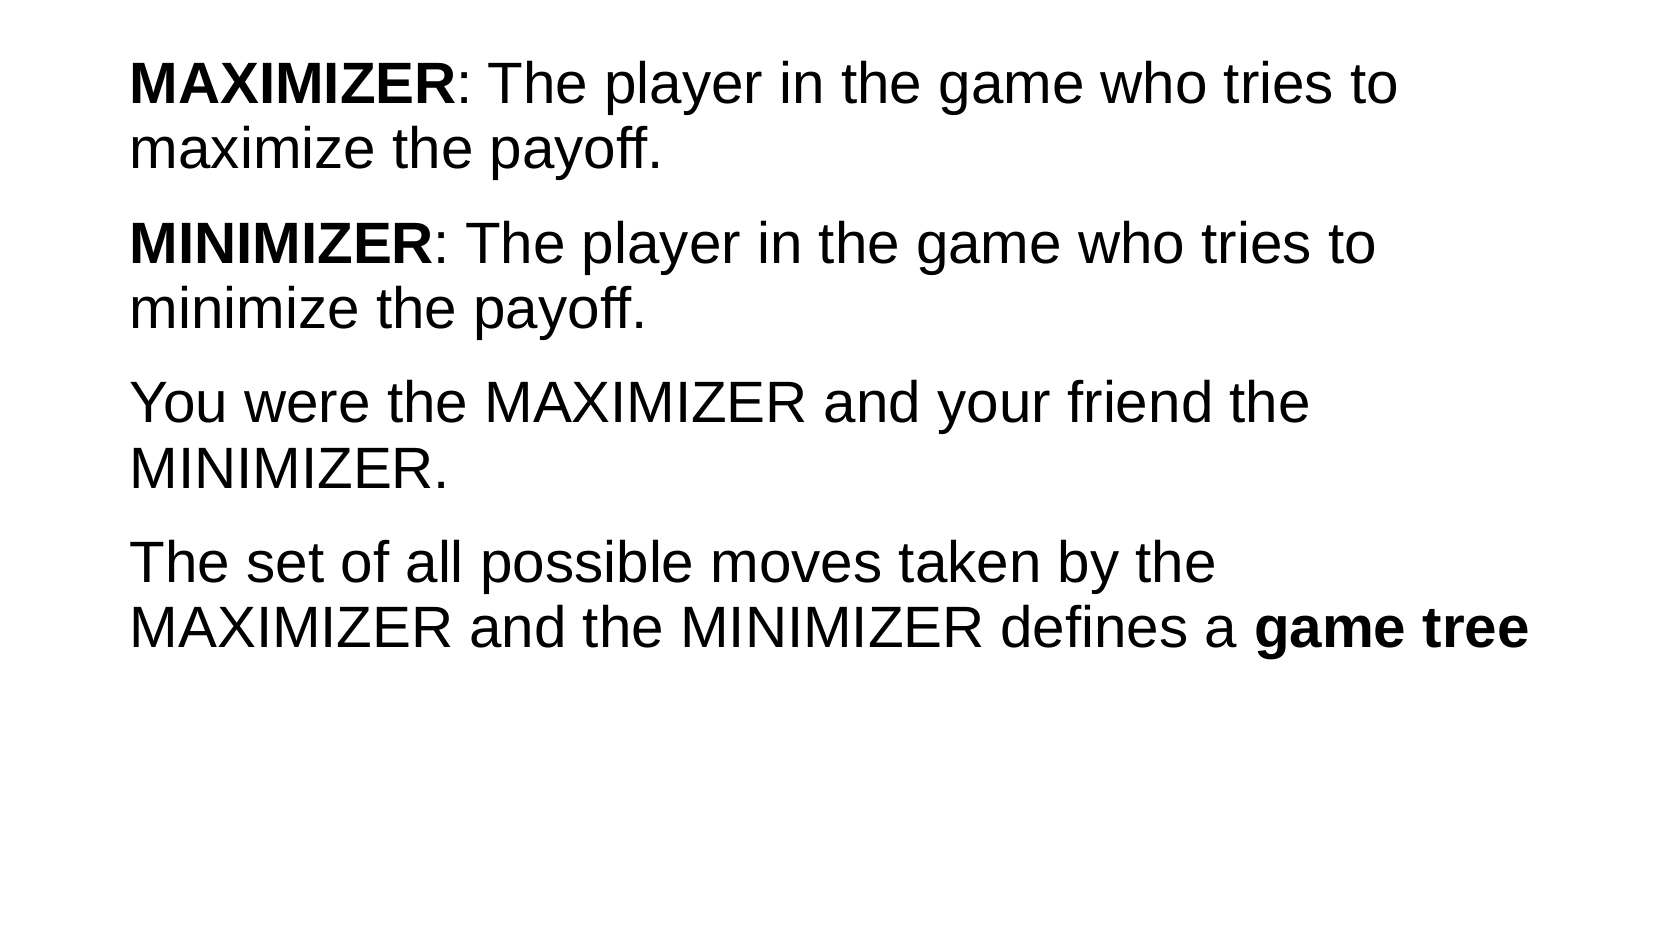

# MAXIMIZER: The player in the game who tries to maximize the payoff.
MINIMIZER: The player in the game who tries to minimize the payoff.
You were the MAXIMIZER and your friend the MINIMIZER.
The set of all possible moves taken by the MAXIMIZER and the MINIMIZER defines a game tree